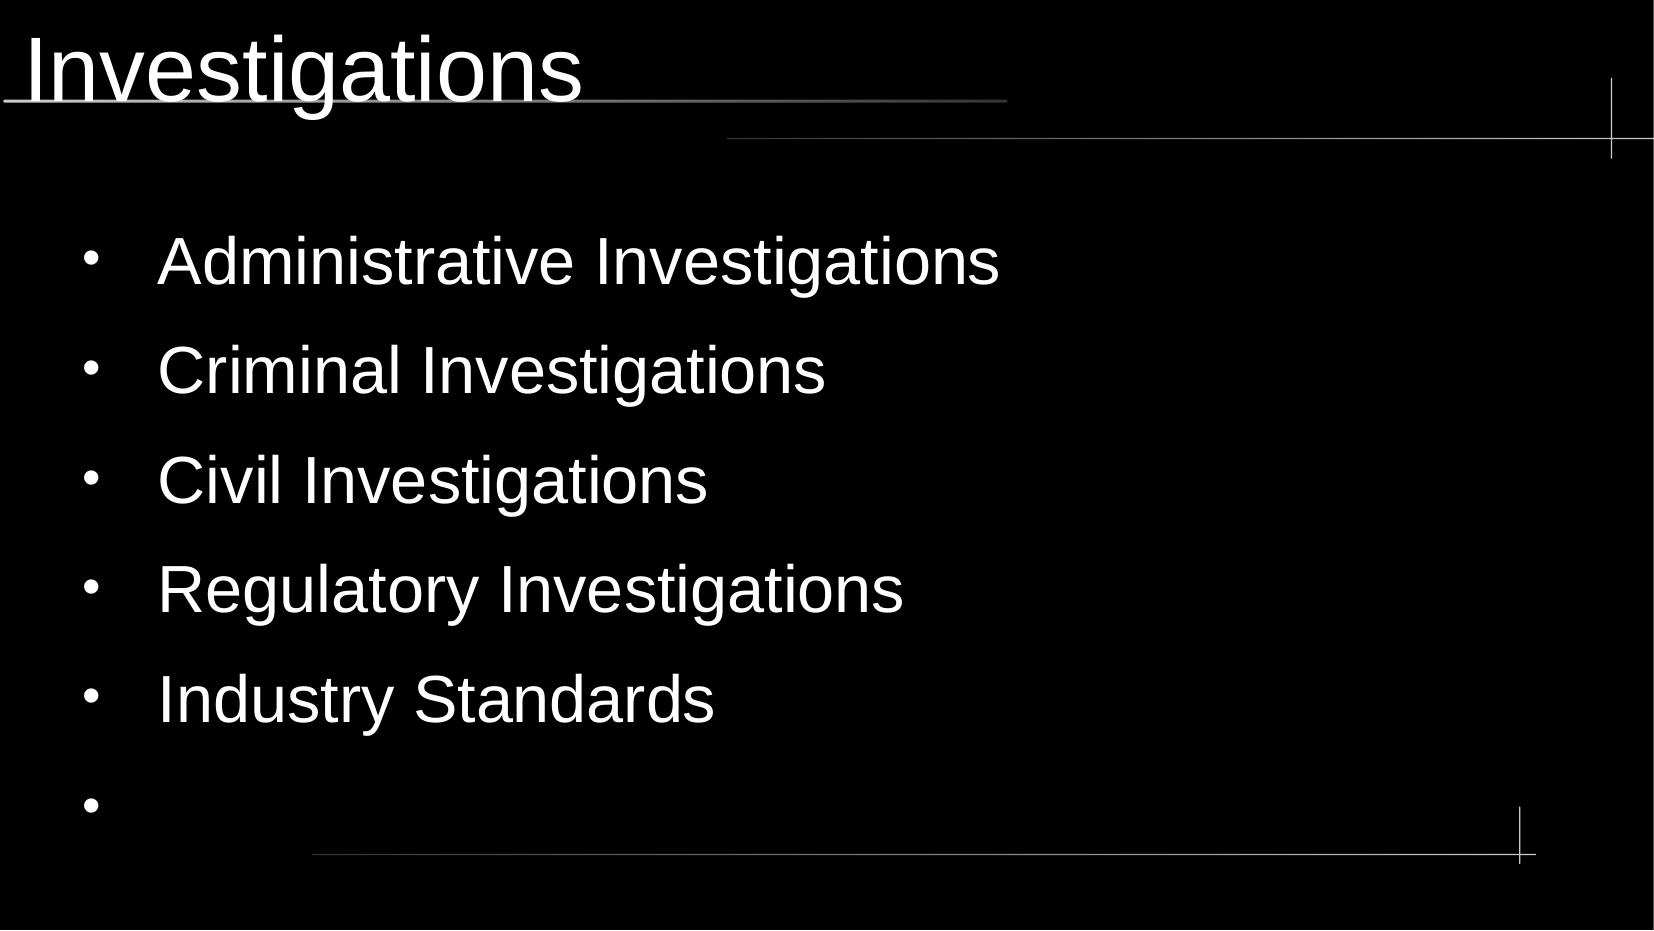

# Investigations
Administrative Investigations
Criminal Investigations
Civil Investigations
Regulatory Investigations
Industry Standards